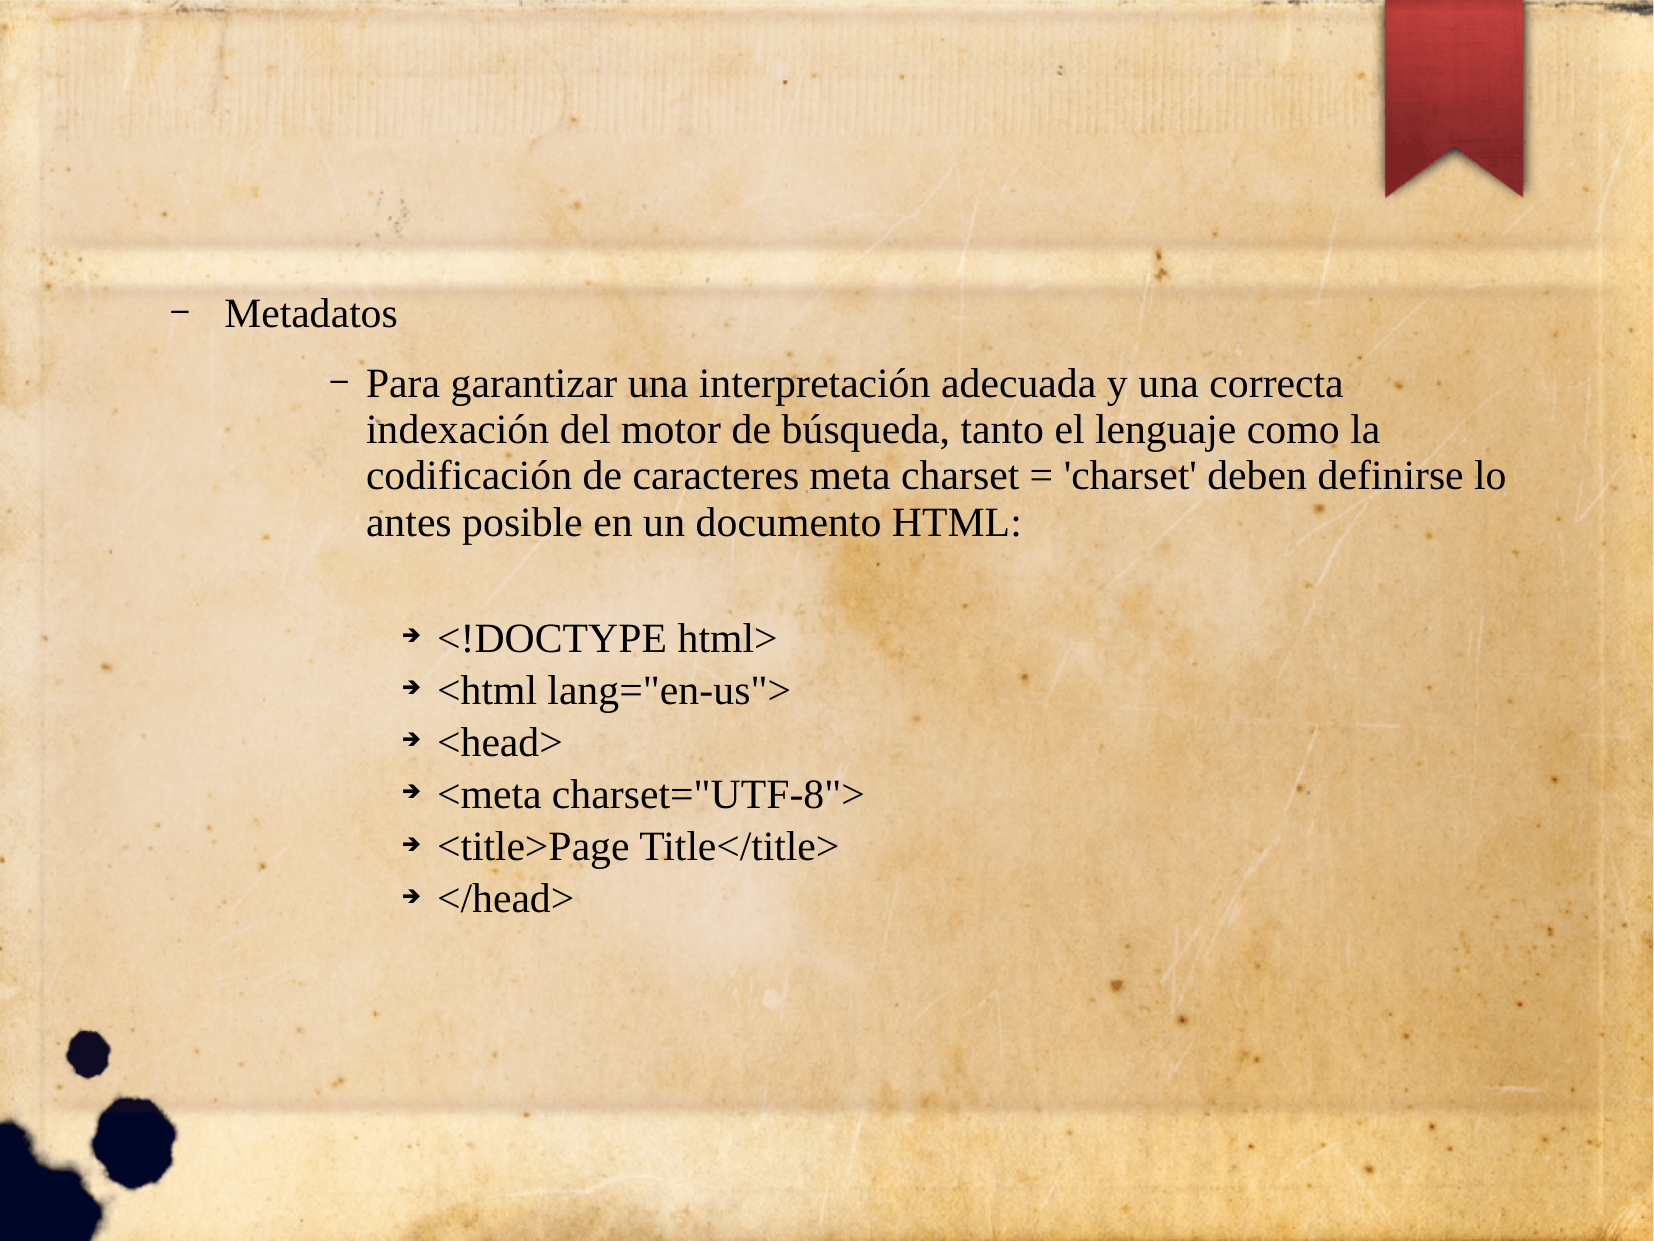

#
Metadatos
Para garantizar una interpretación adecuada y una correcta indexación del motor de búsqueda, tanto el lenguaje como la codificación de caracteres meta charset = 'charset' deben definirse lo antes posible en un documento HTML:
<!DOCTYPE html>
<html lang="en-us">
<head>
<meta charset="UTF-8">
<title>Page Title</title>
</head>